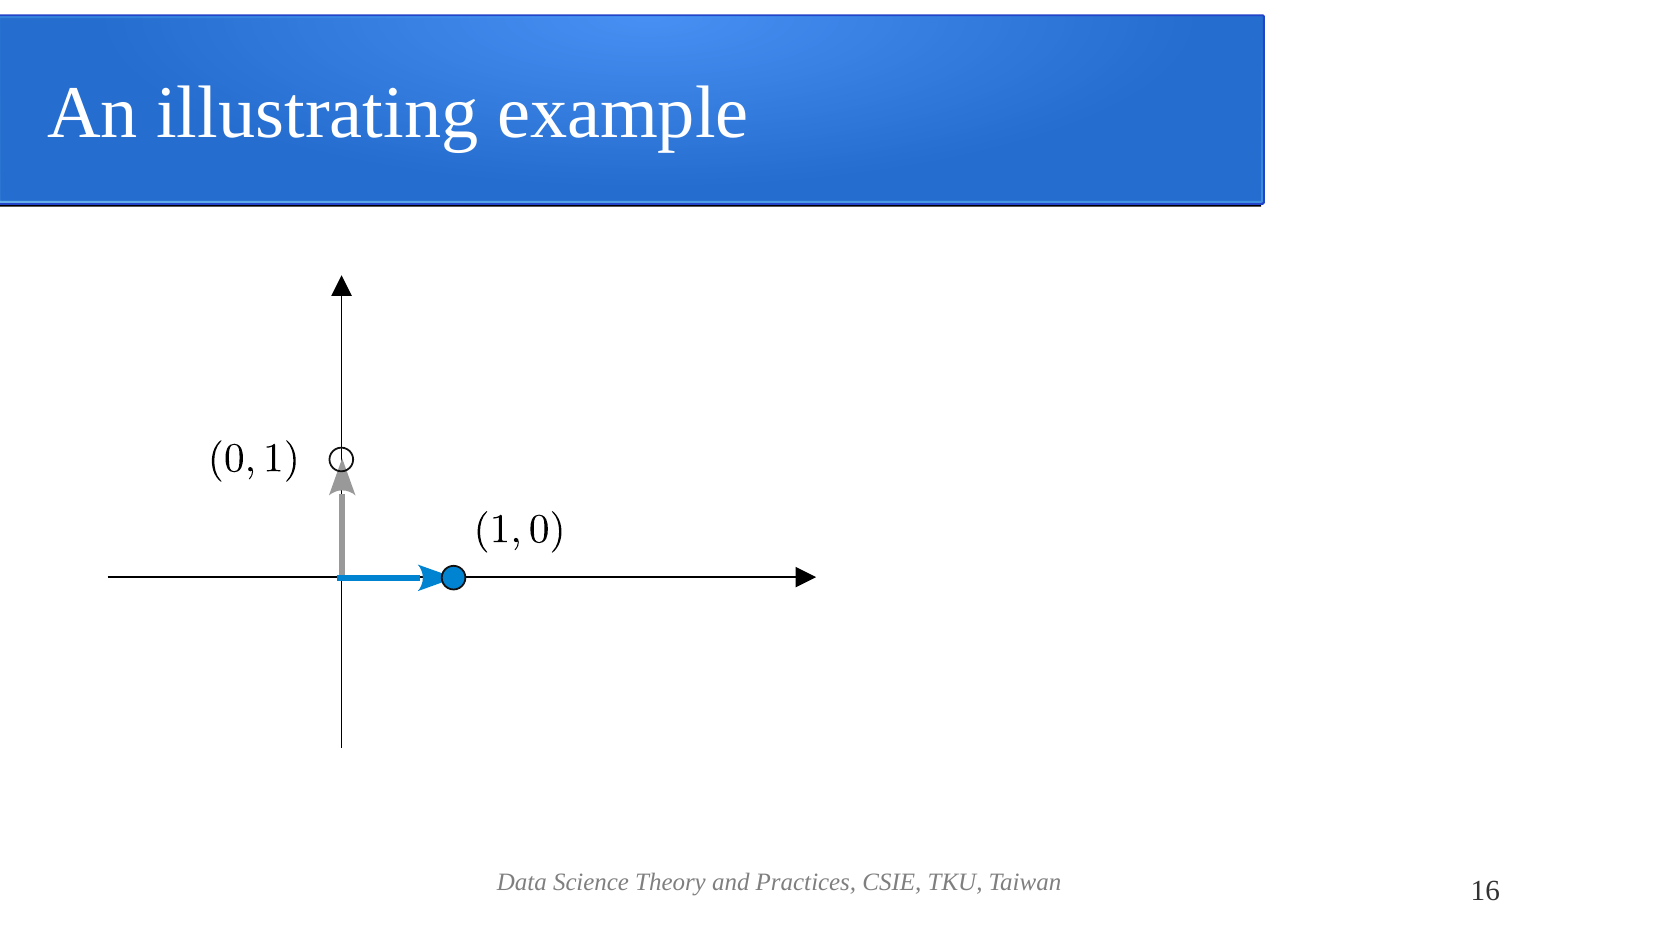

# An illustrating example
Data Science Theory and Practices, CSIE, TKU, Taiwan
16